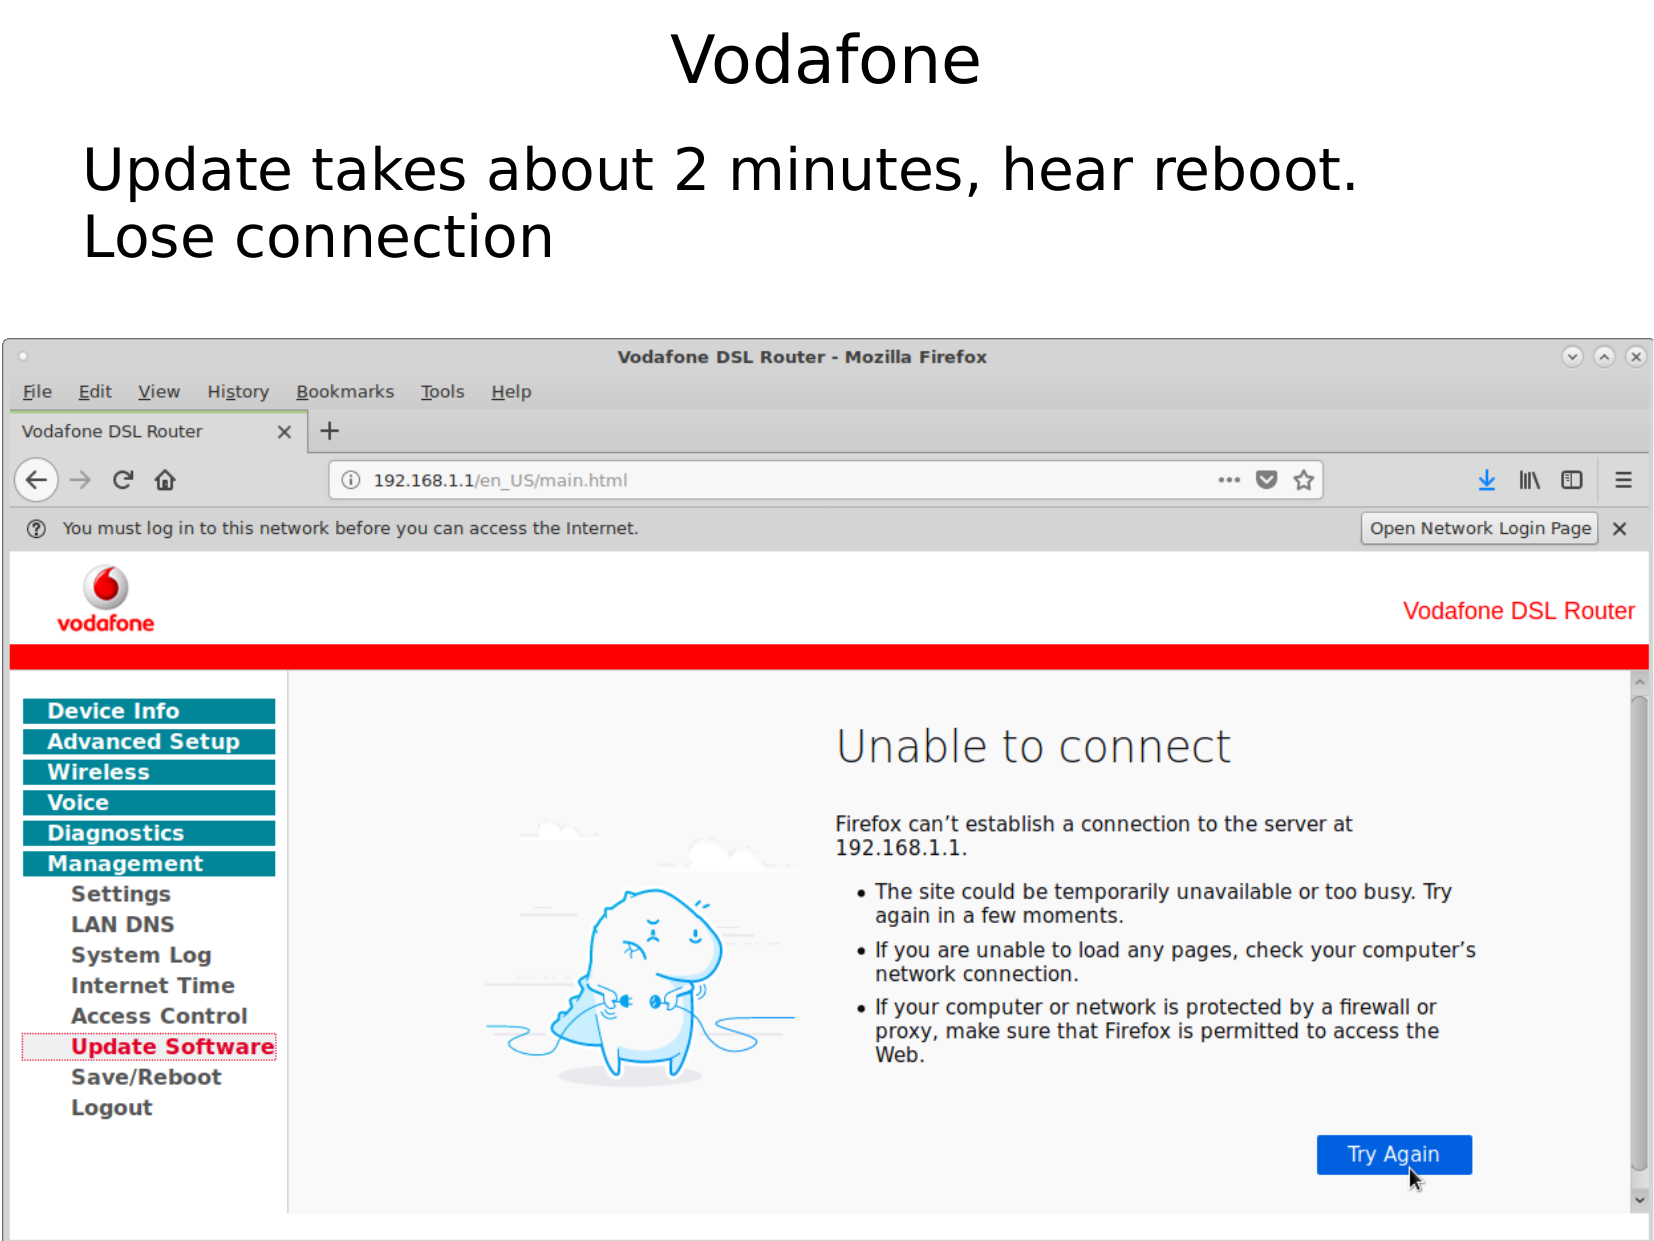

# Vodafone
Update takes about 2 minutes, hear reboot.
Lose connection